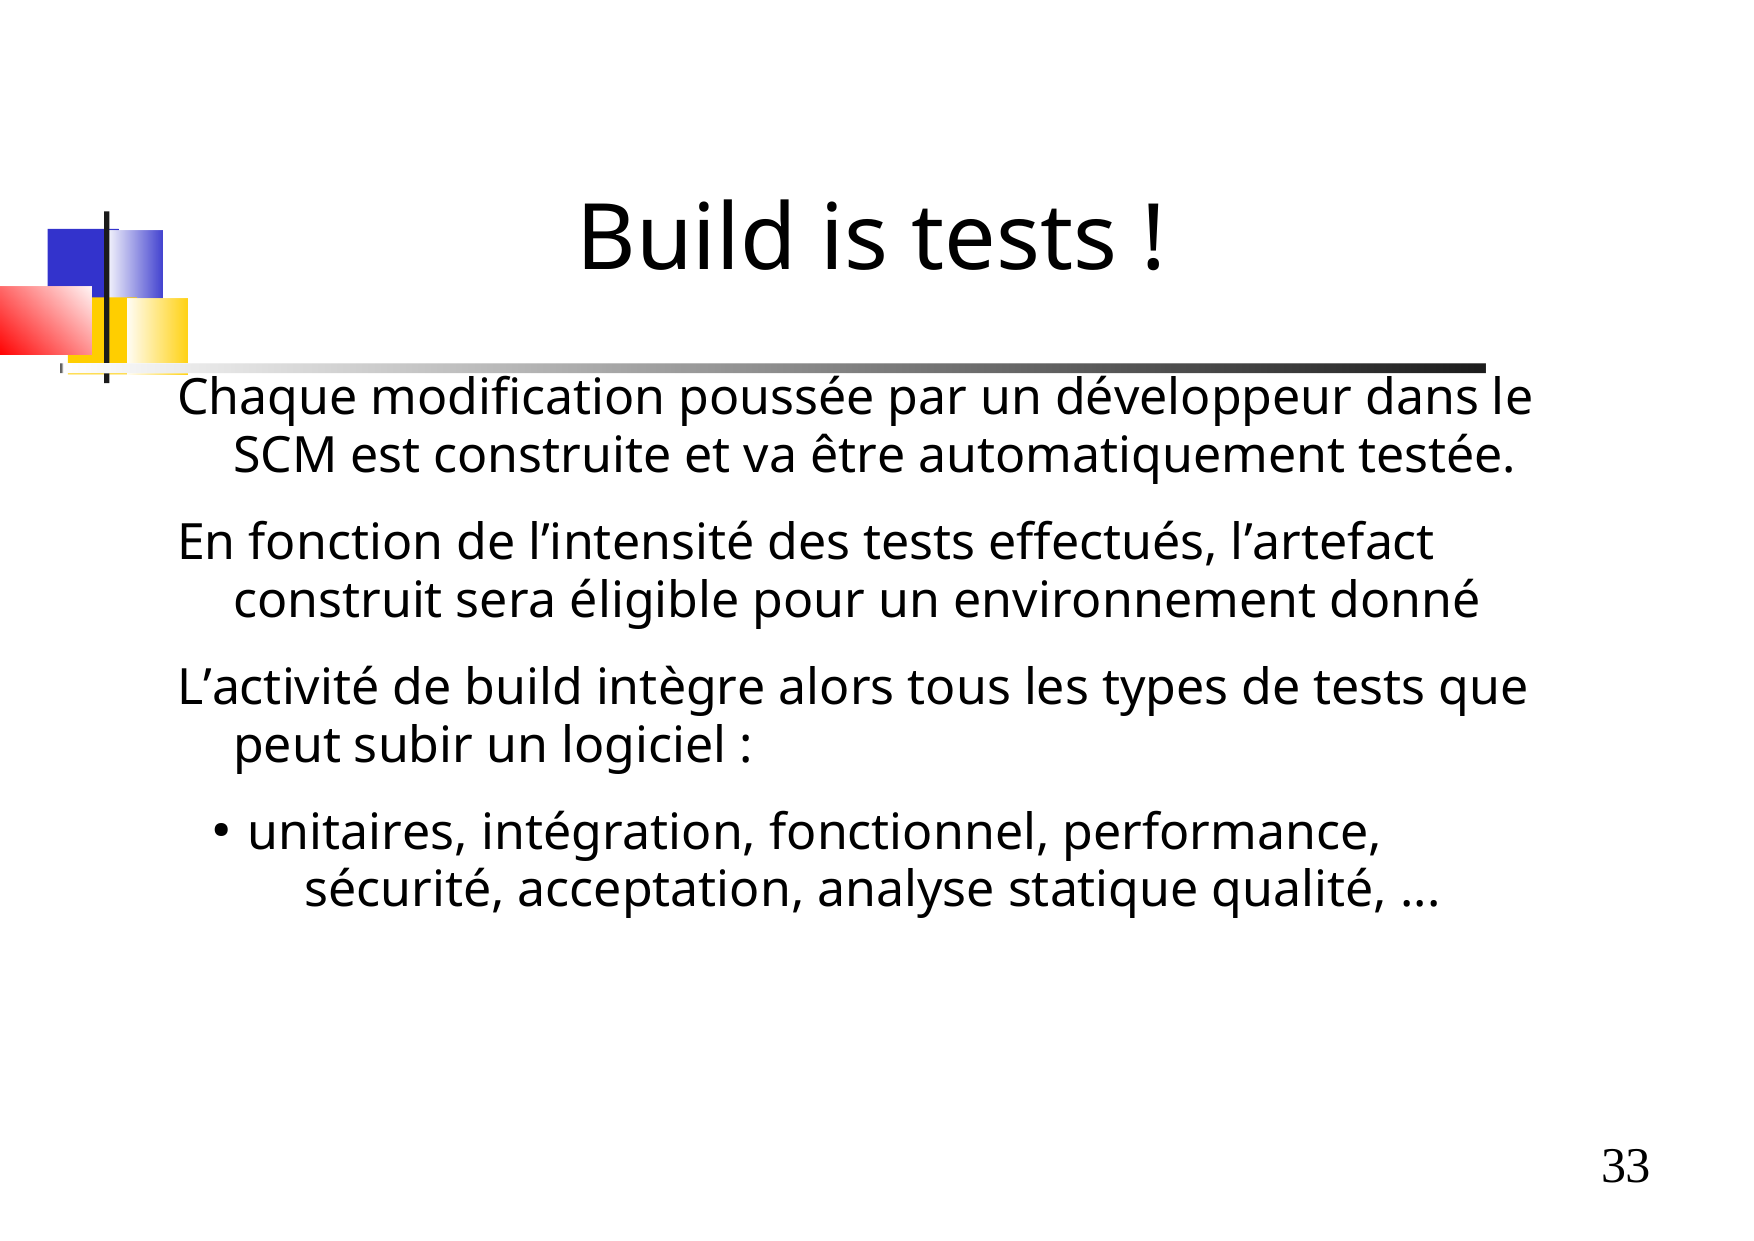

# Build is tests !
Chaque modification poussée par un développeur dans le SCM est construite et va être automatiquement testée.
En fonction de l’intensité des tests effectués, l’artefact construit sera éligible pour un environnement donné
L’activité de build intègre alors tous les types de tests que peut subir un logiciel :
unitaires, intégration, fonctionnel, performance, sécurité, acceptation, analyse statique qualité, ...
33